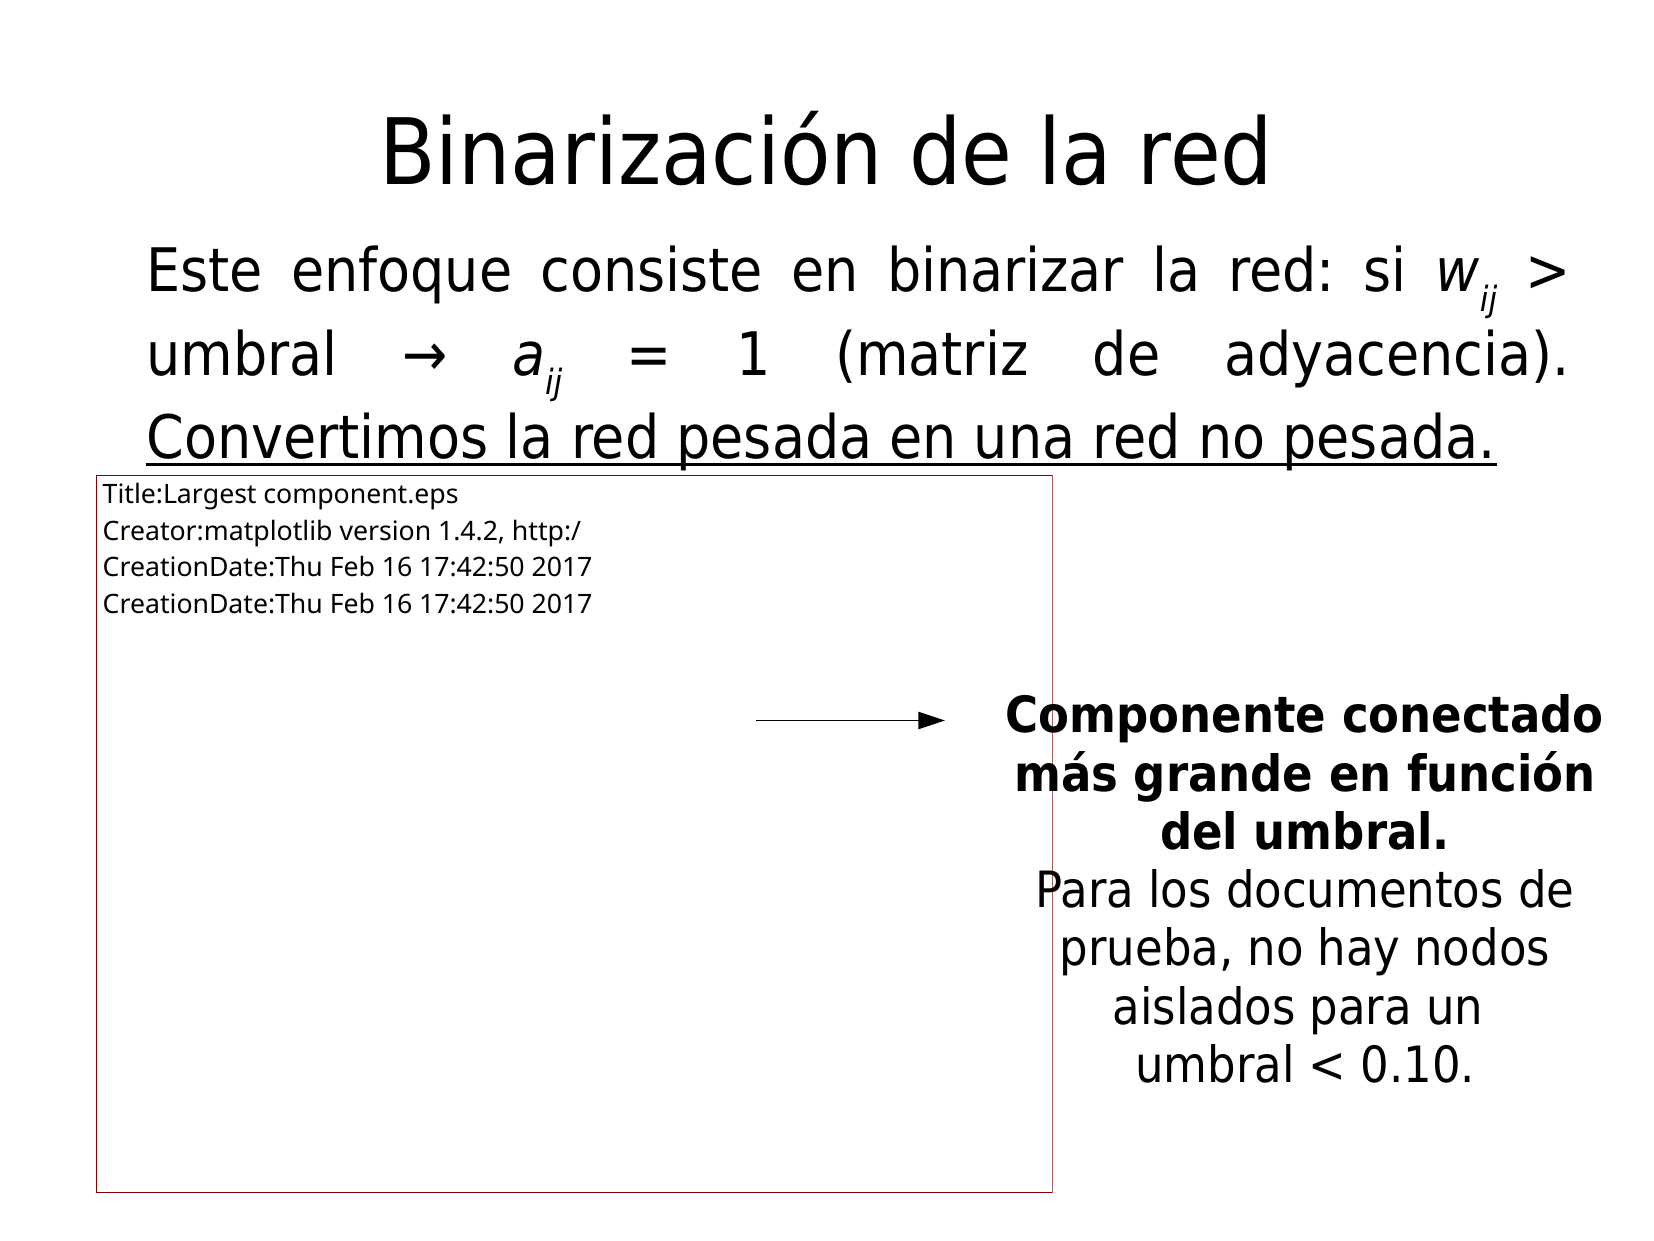

# Binarización de la red
Este enfoque consiste en binarizar la red: si wij > umbral → aij = 1 (matriz de adyacencia). Convertimos la red pesada en una red no pesada.
Componente conectado más grande en función del umbral.
Para los documentos de prueba, no hay nodos aislados para un
umbral < 0.10.